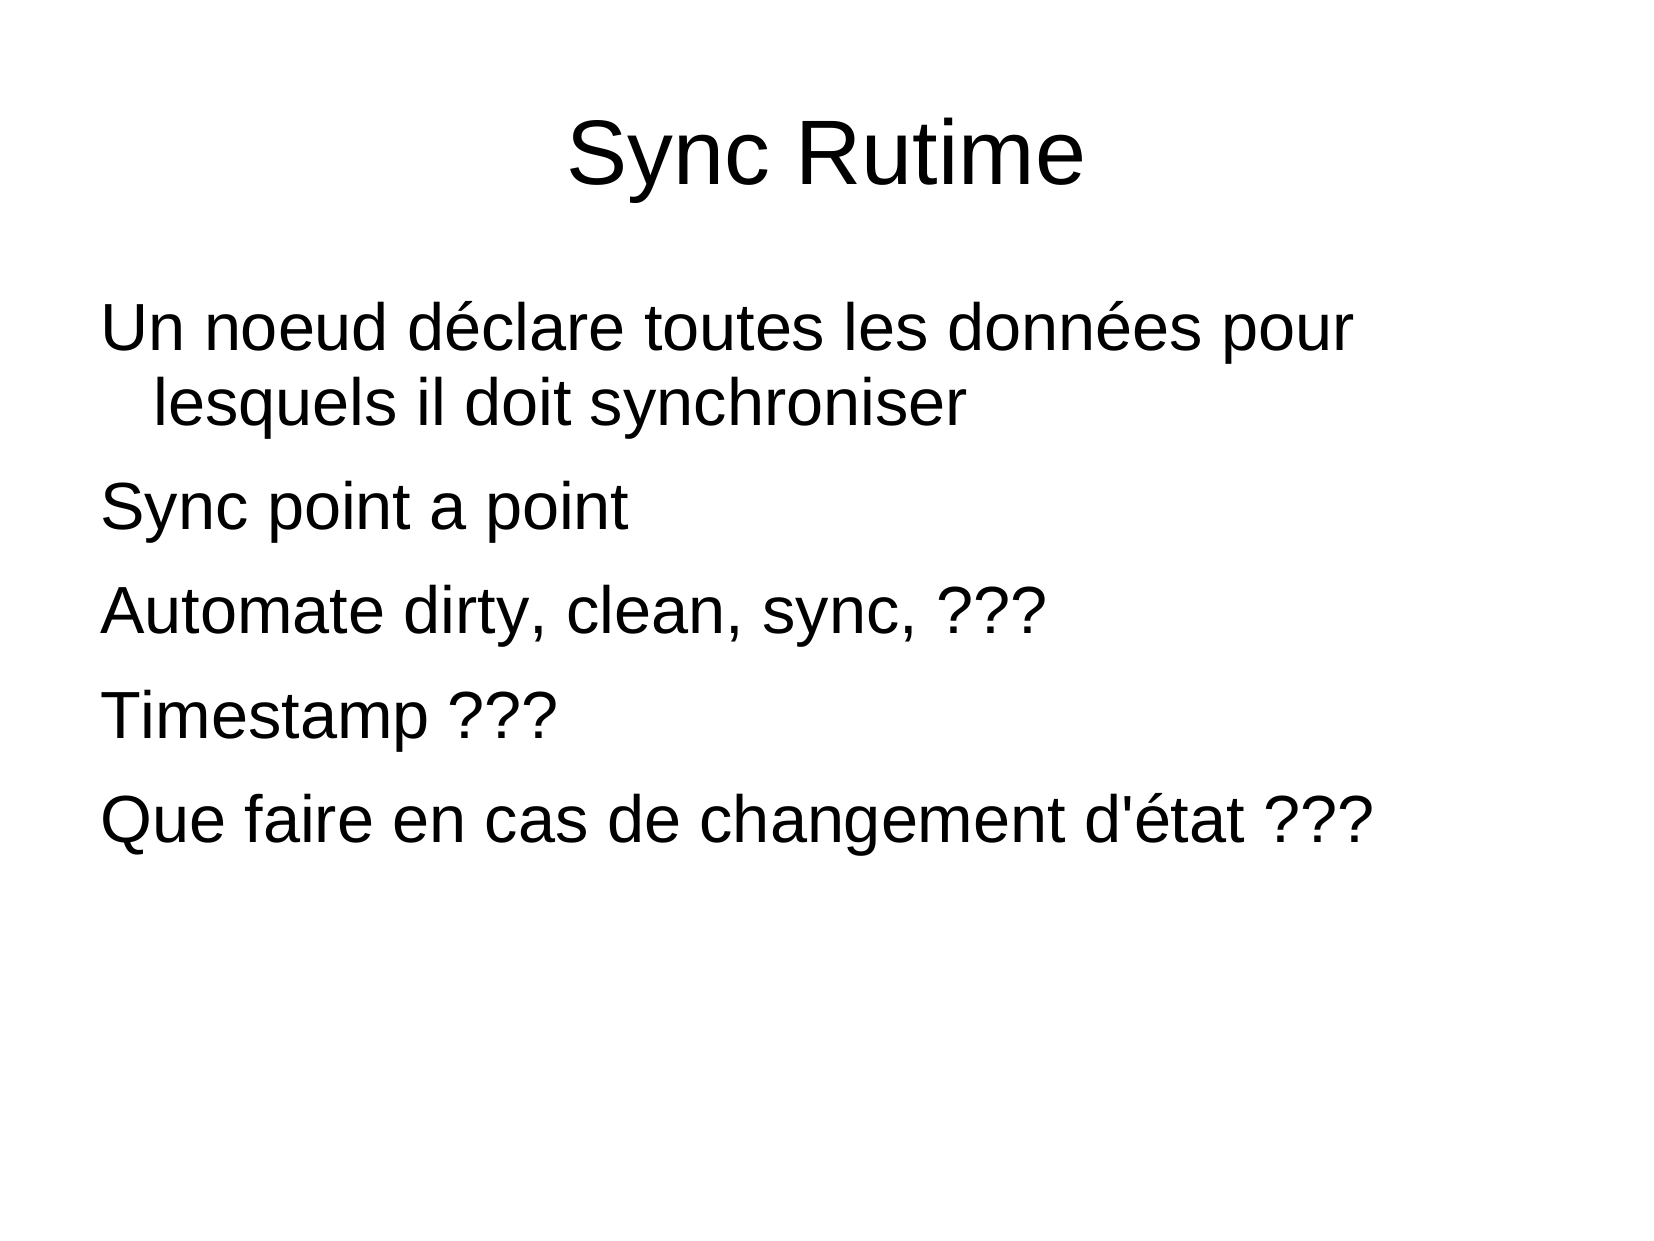

# Sync Rutime
Un noeud déclare toutes les données pour lesquels il doit synchroniser
Sync point a point
Automate dirty, clean, sync, ???
Timestamp ???
Que faire en cas de changement d'état ???